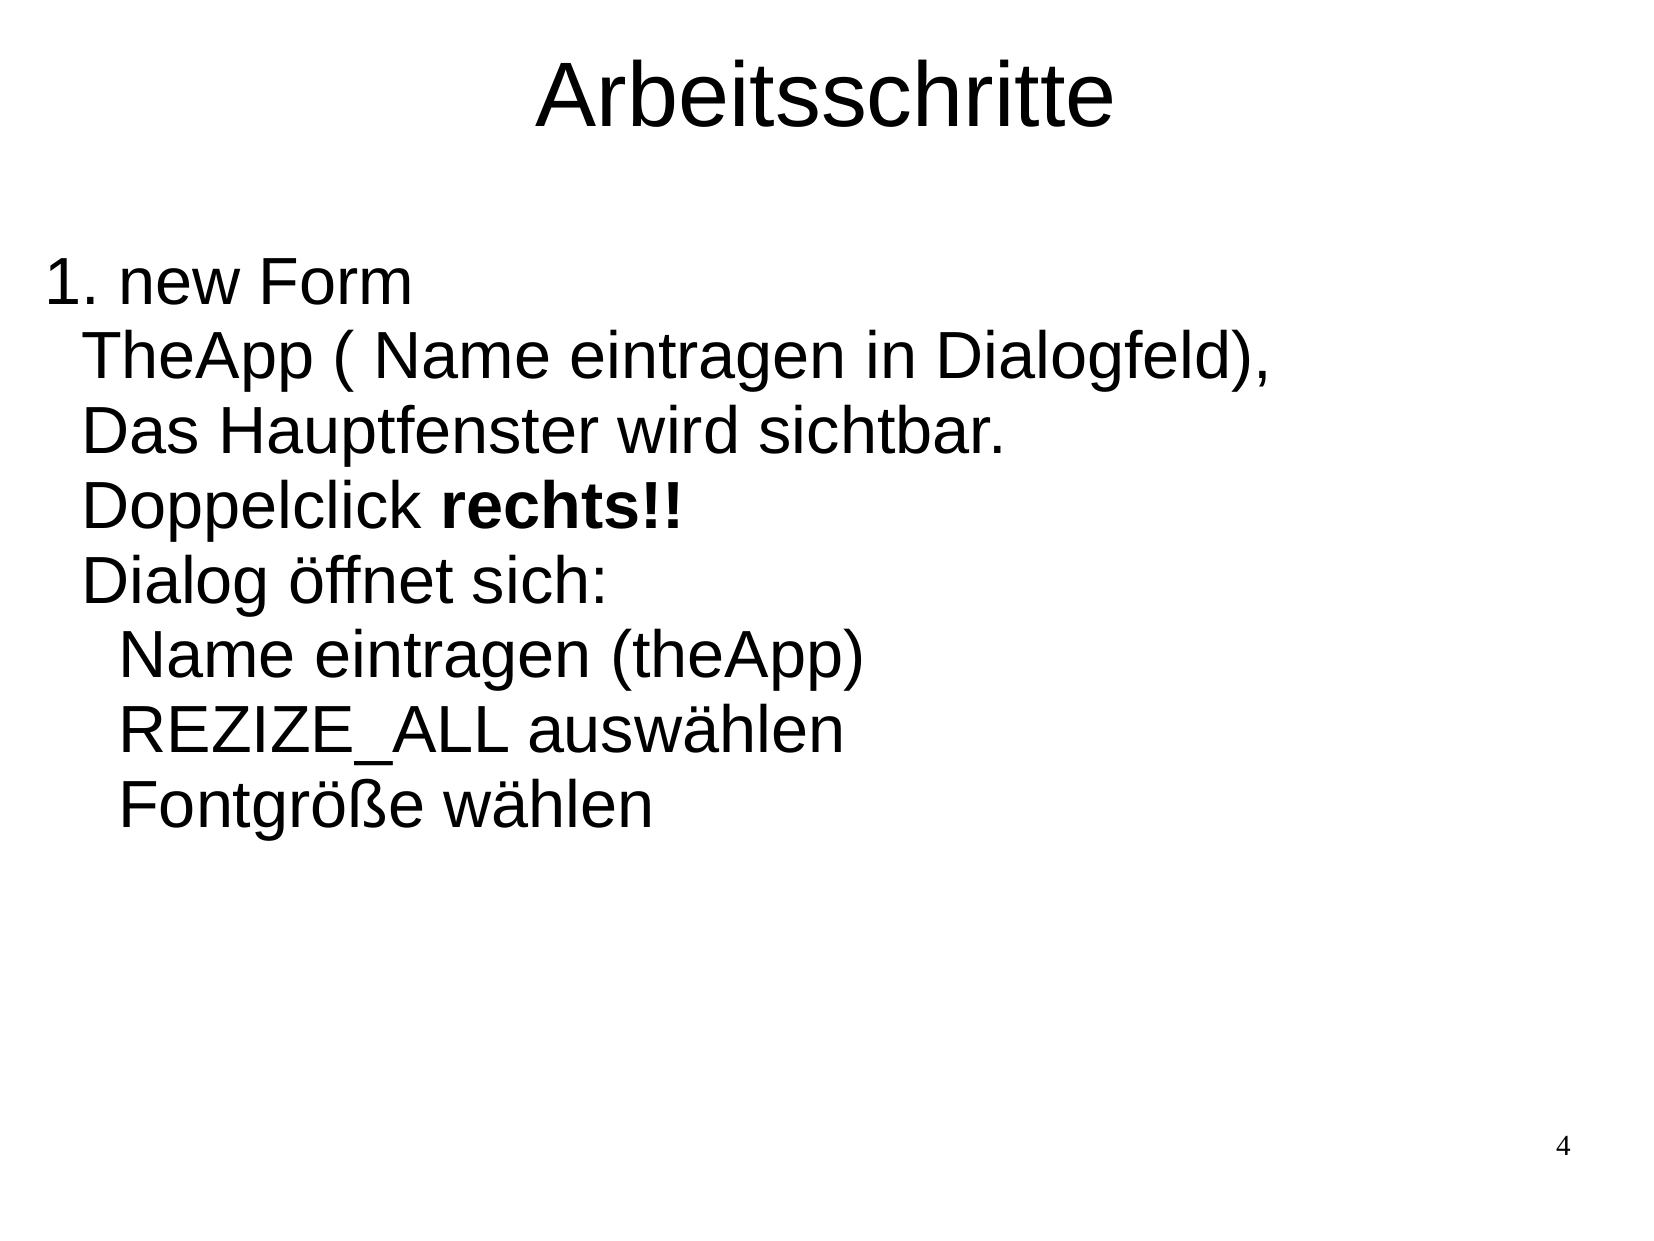

# Arbeitsschritte
1. new Form
 TheApp ( Name eintragen in Dialogfeld),
 Das Hauptfenster wird sichtbar.
 Doppelclick rechts!!
 Dialog öffnet sich:
 Name eintragen (theApp)
 REZIZE_ALL auswählen
 Fontgröße wählen
4